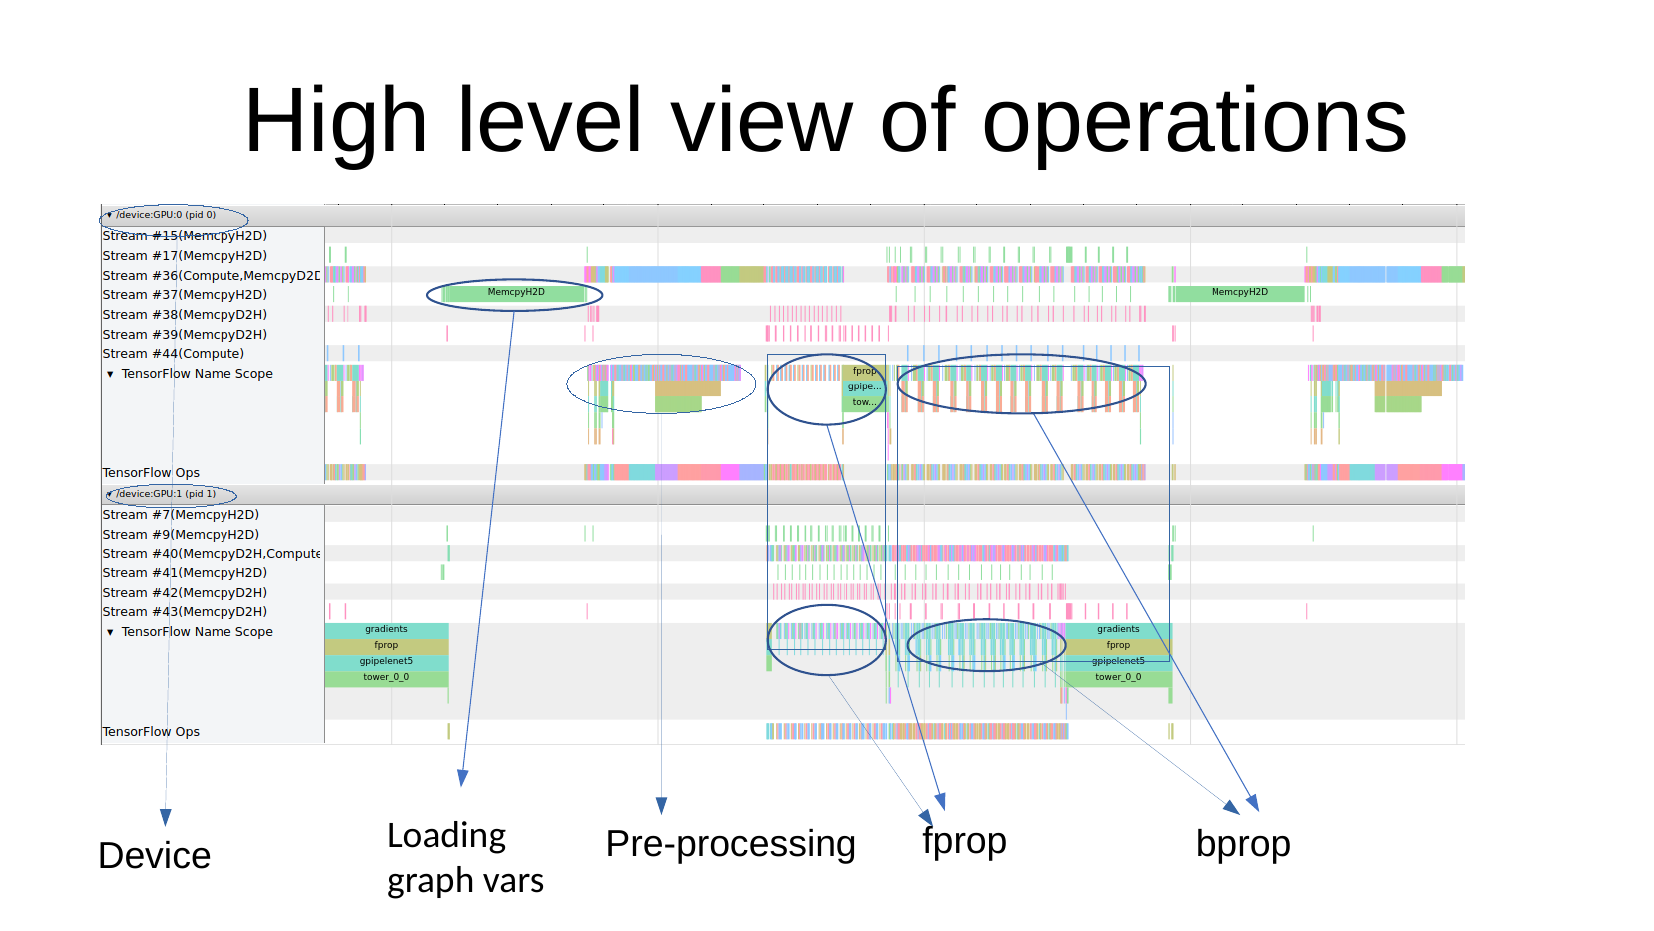

# High level view of operations
Loading graph vars
fprop
Pre-processing
bprop
Device